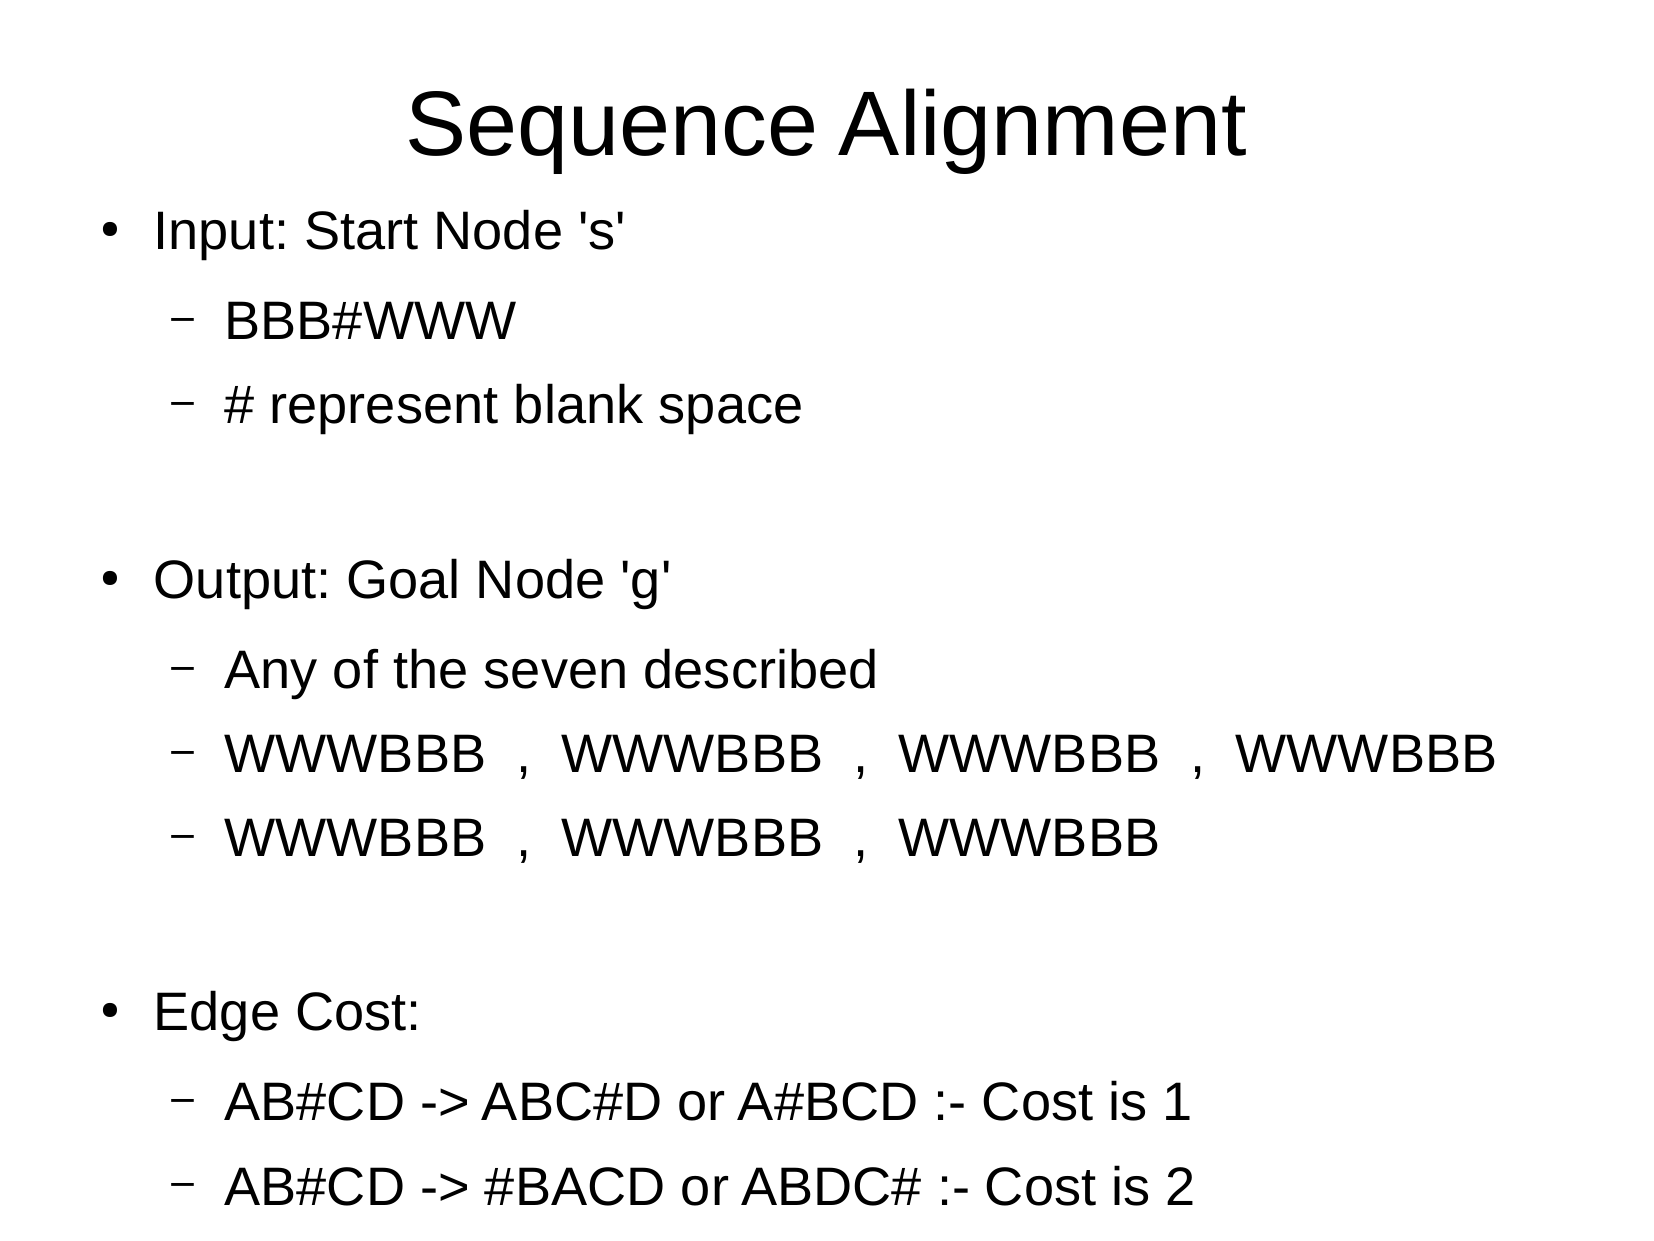

# Sequence Alignment
Input: Start Node 's'
BBB#WWW
# represent blank space
Output: Goal Node 'g'
Any of the seven described
WWWBBB , WWWBBB , WWWBBB , WWWBBB
WWWBBB , WWWBBB , WWWBBB
Edge Cost:
AB#CD -> ABC#D or A#BCD :- Cost is 1
AB#CD -> #BACD or ABDC# :- Cost is 2